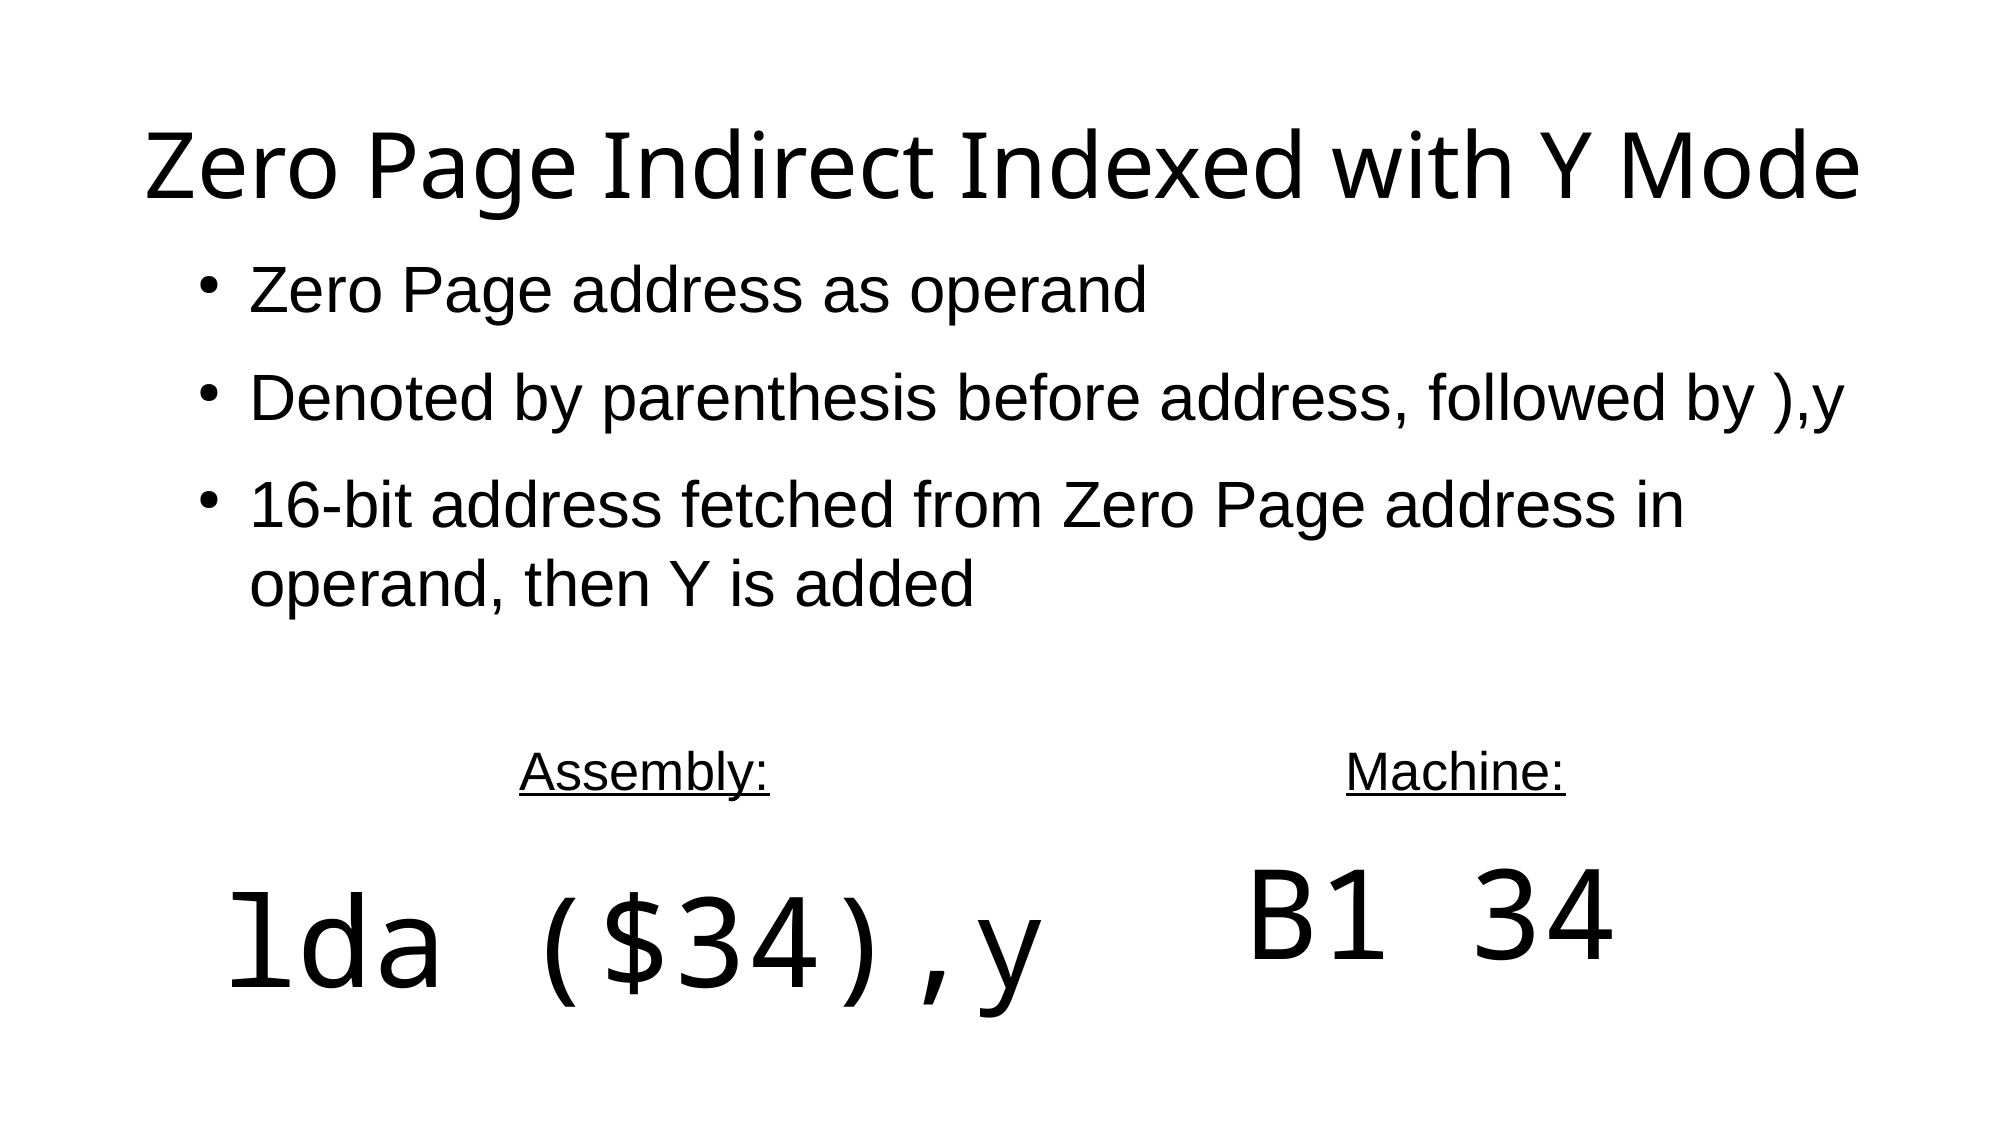

Zero Page Indirect Indexed with Y Mode
# Zero Page address as operand
Denoted by parenthesis before address, followed by ),y
16-bit address fetched from Zero Page address in operand, then Y is added
Assembly:
Machine:
B1 34
lda ($34),y